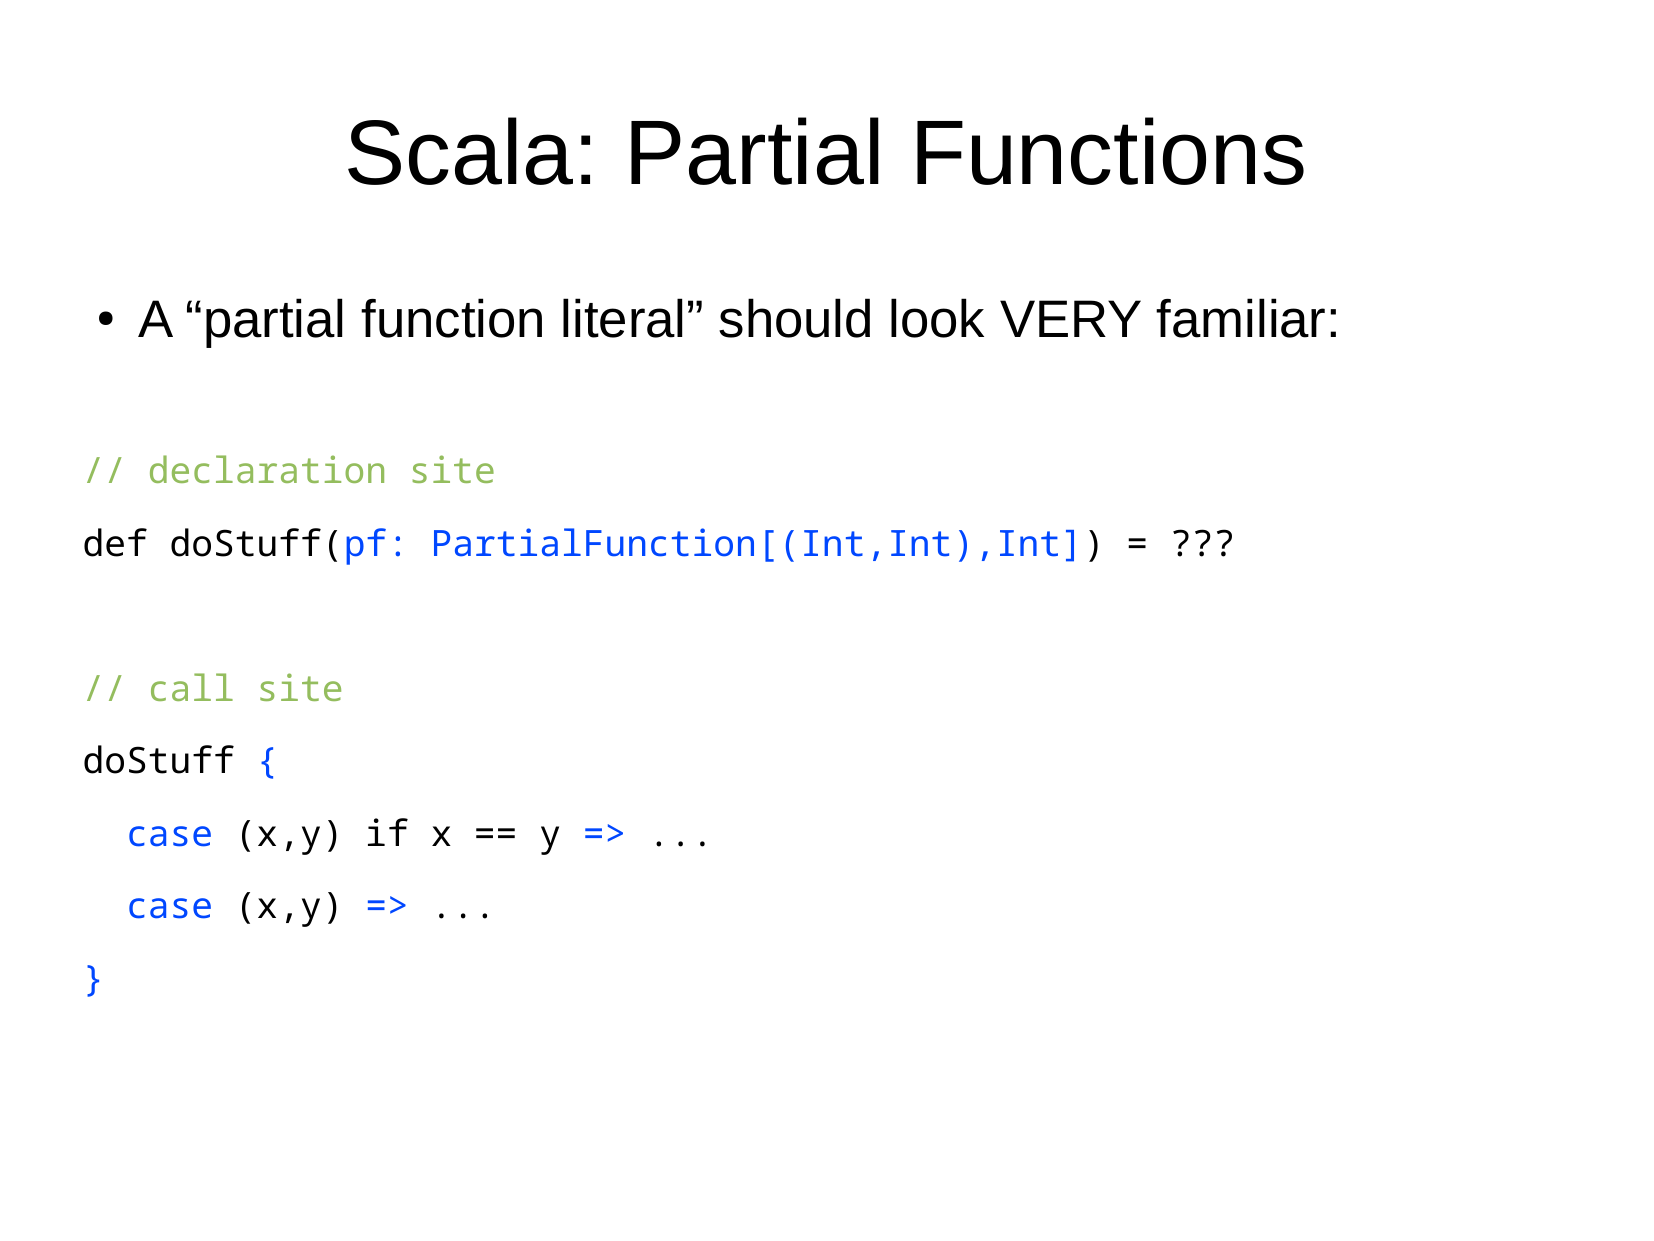

# Scala: Partial Functions
A “partial function literal” should look VERY familiar:
// declaration site
def doStuff(pf: PartialFunction[(Int,Int),Int]) = ???
// call site
doStuff {
 case (x,y) if x == y => ...
 case (x,y) => ...
}